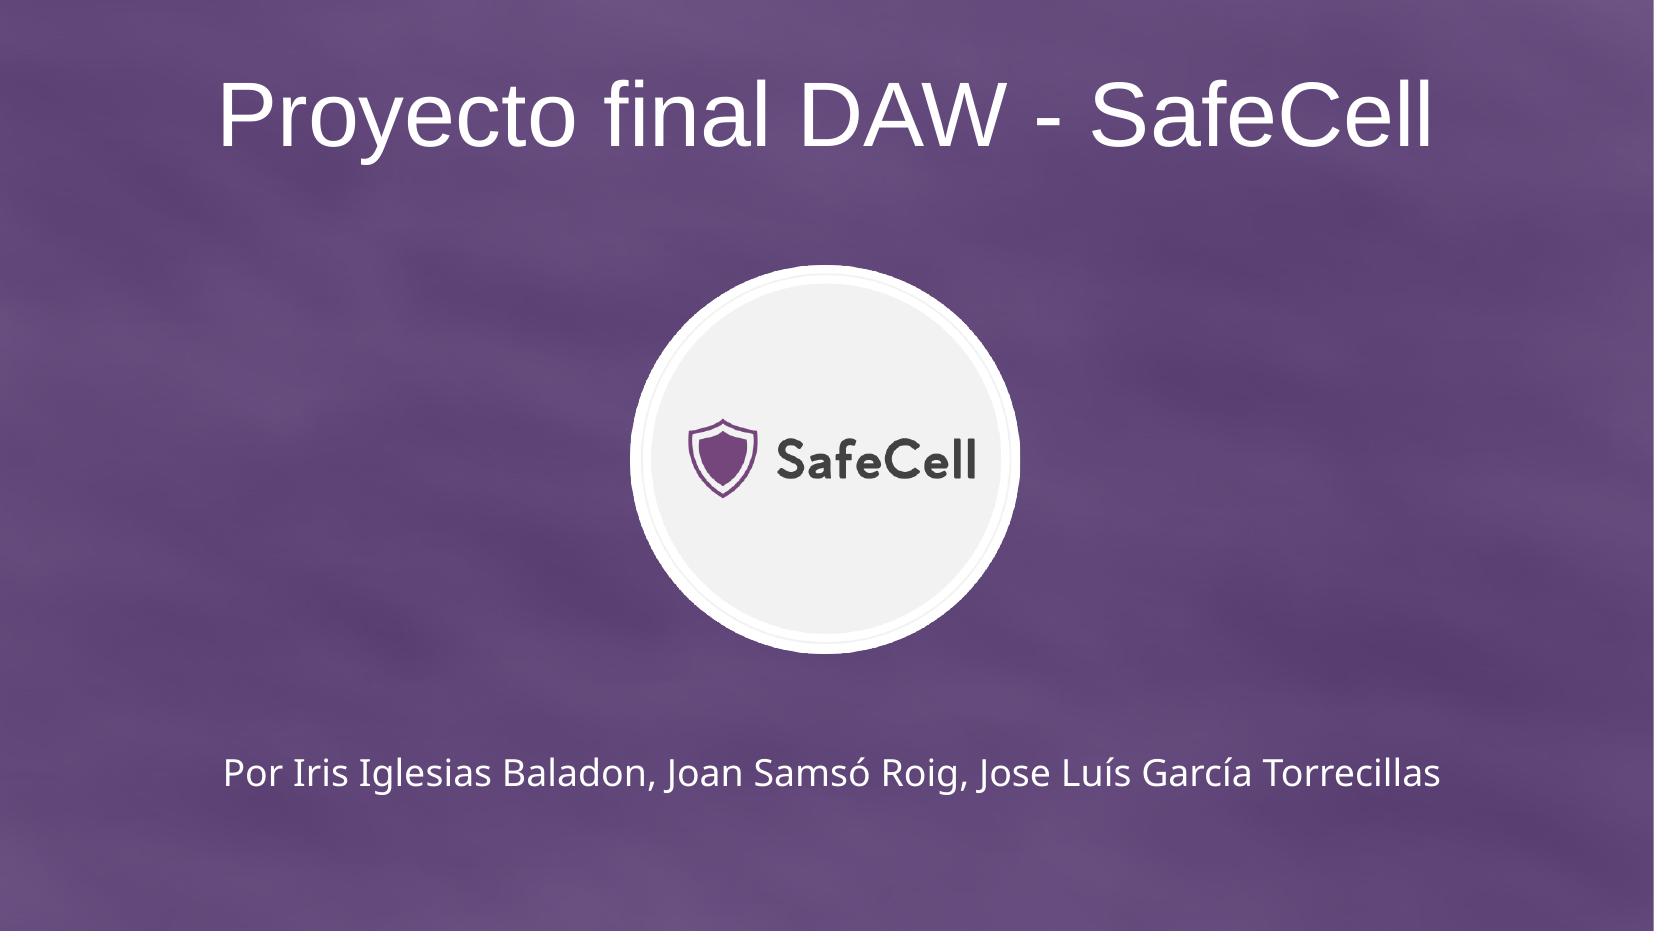

# Proyecto final DAW - SafeCell
Por Iris Iglesias Baladon, Joan Samsó Roig, Jose Luís García Torrecillas